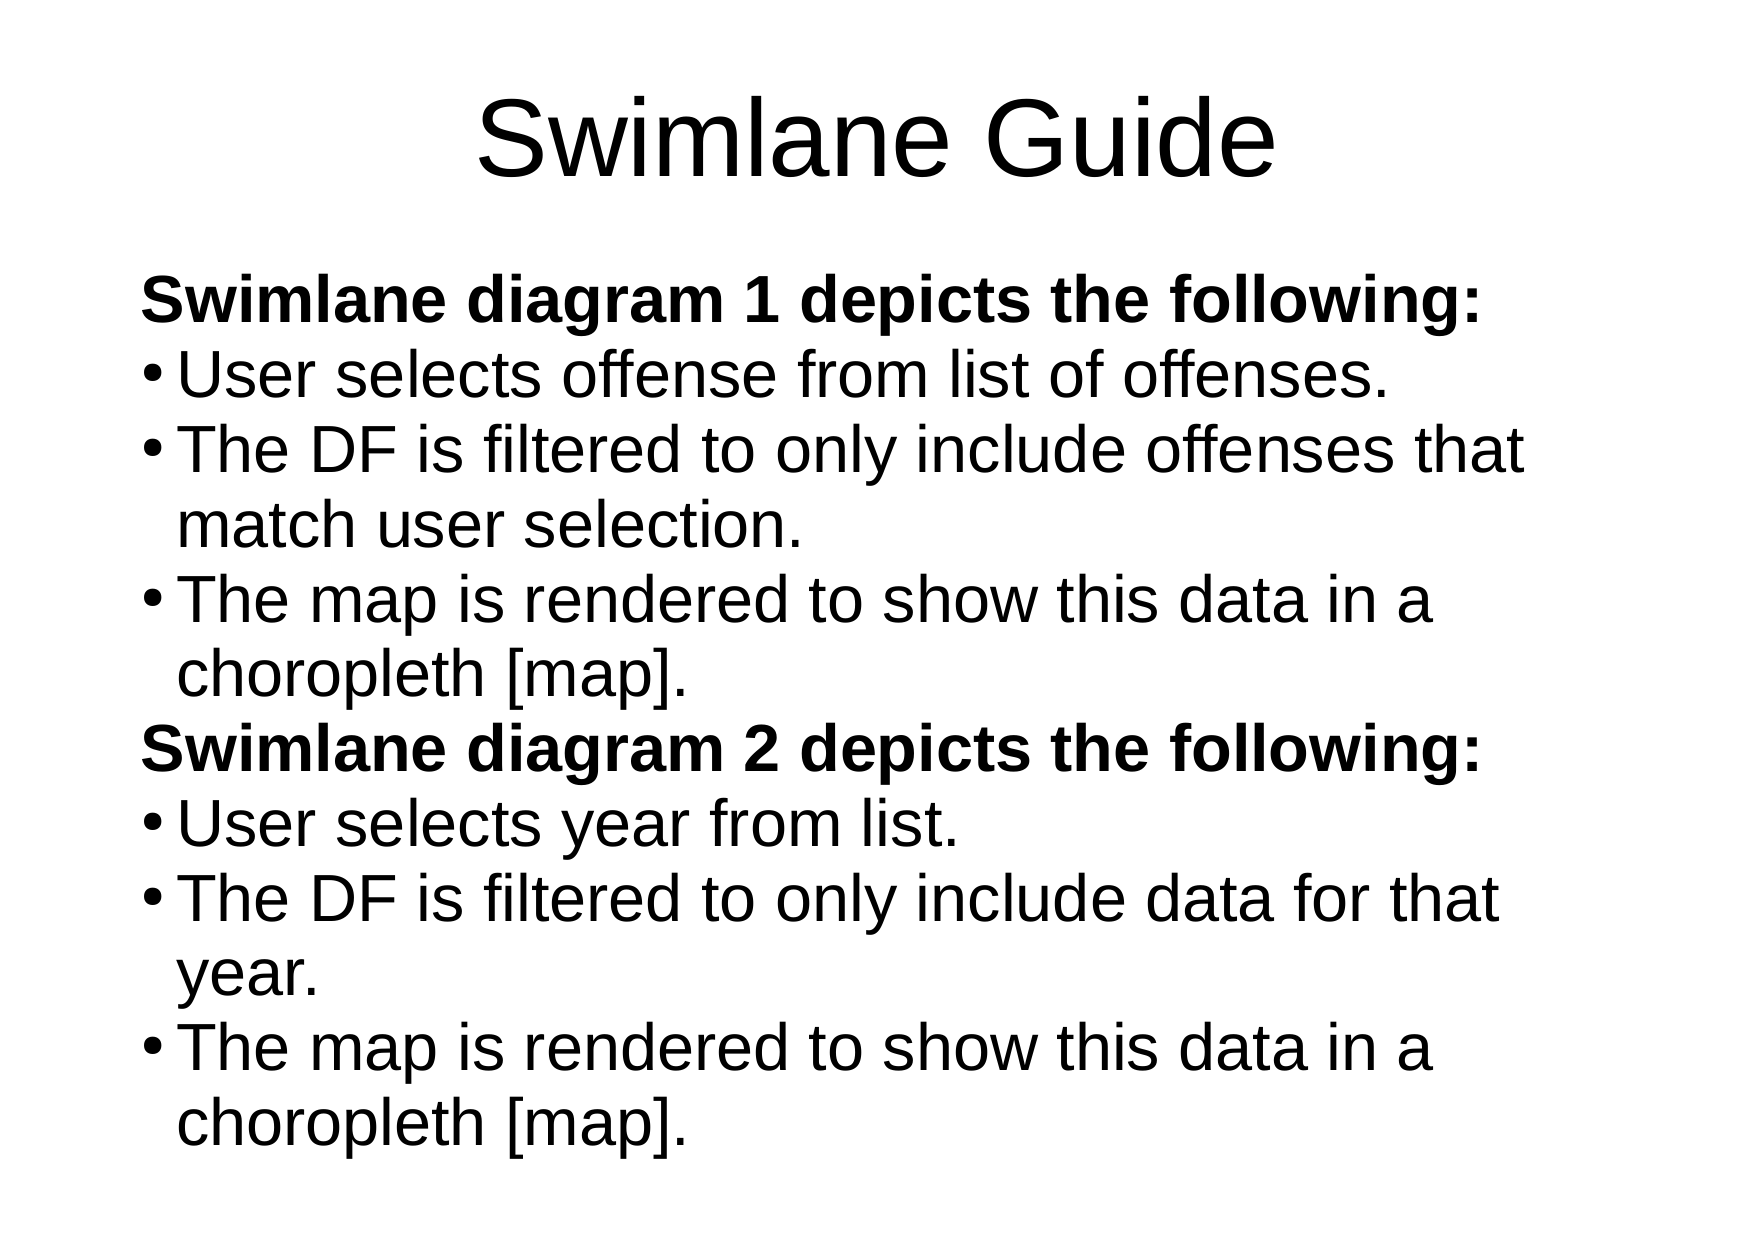

# Swimlane Guide
Swimlane diagram 1 depicts the following:
User selects offense from list of offenses.
The DF is filtered to only include offenses that match user selection.
The map is rendered to show this data in a choropleth [map].
Swimlane diagram 2 depicts the following:
User selects year from list.
The DF is filtered to only include data for that year.
The map is rendered to show this data in a choropleth [map].